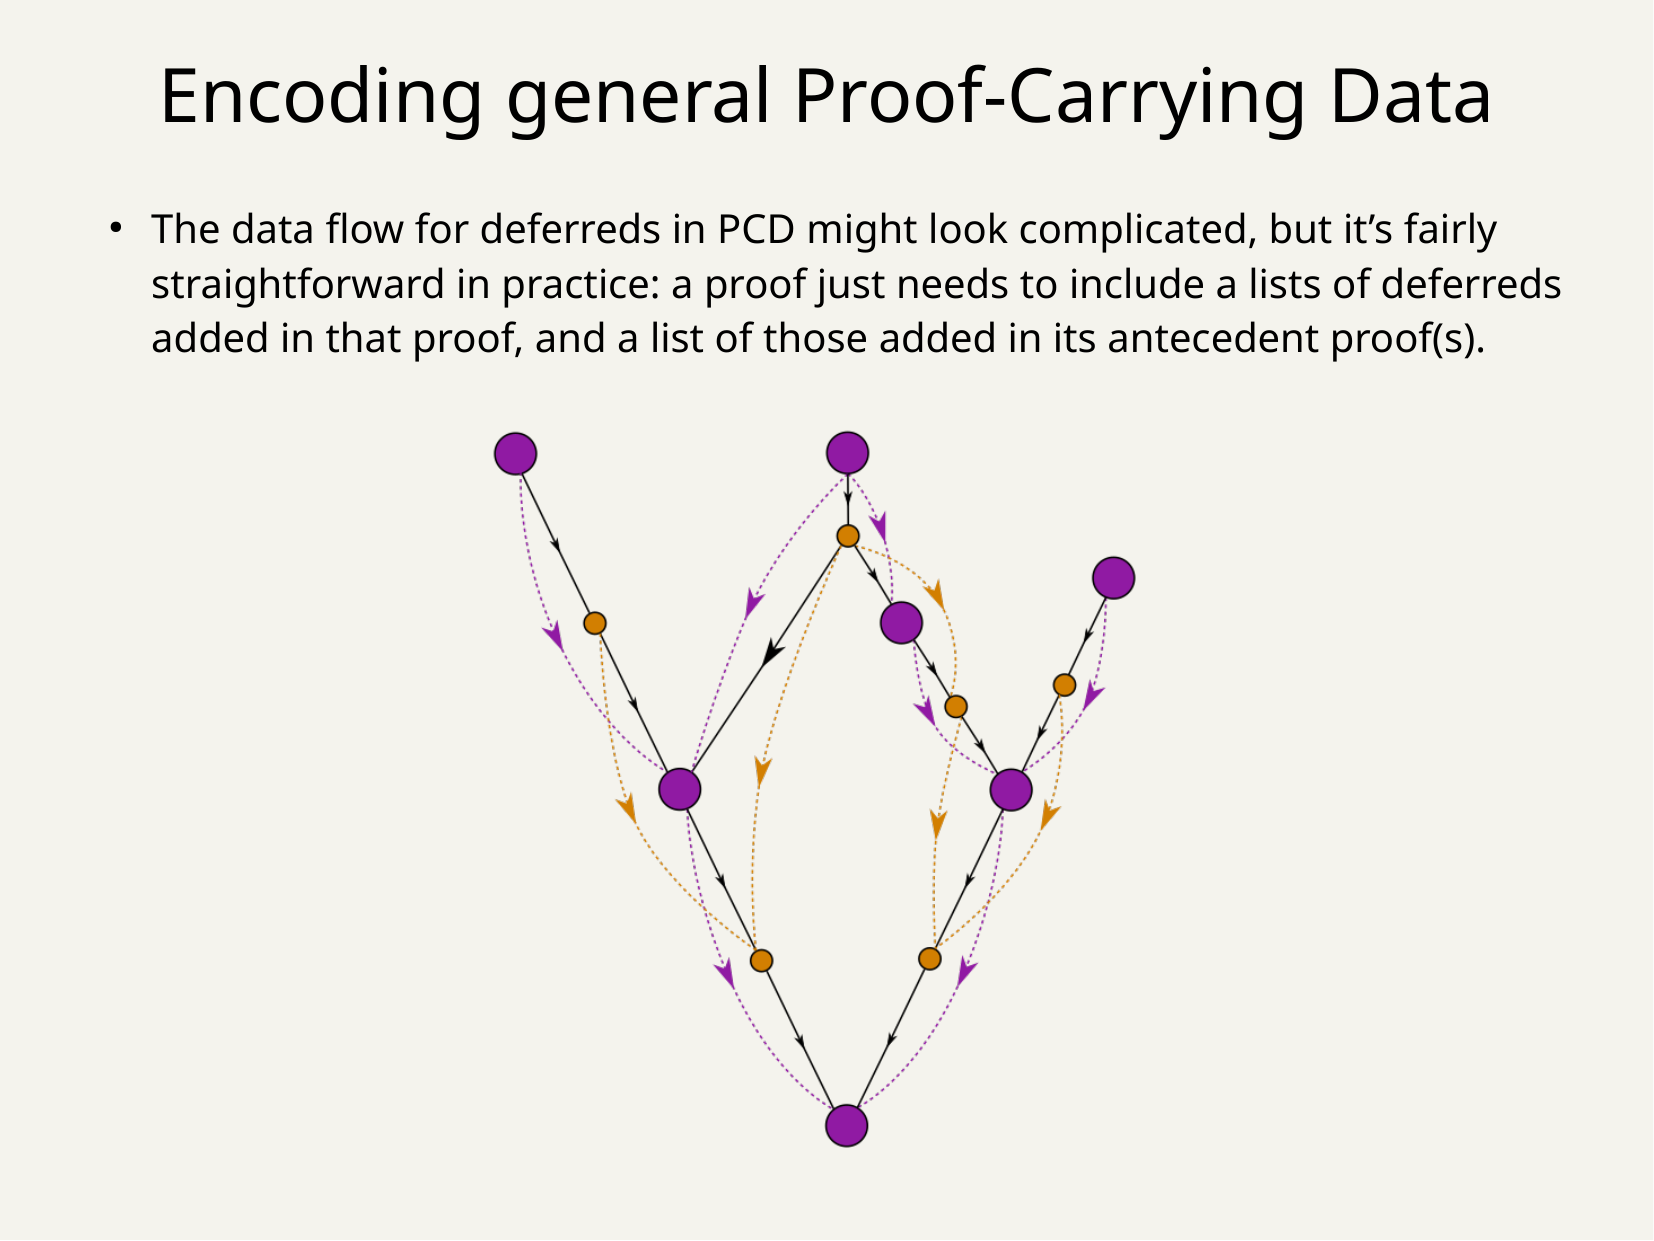

# Encoding general Proof-Carrying Data
The data flow for deferreds in PCD might look complicated, but it’s fairly straightforward in practice: a proof just needs to include a lists of deferreds added in that proof, and a list of those added in its antecedent proof(s).